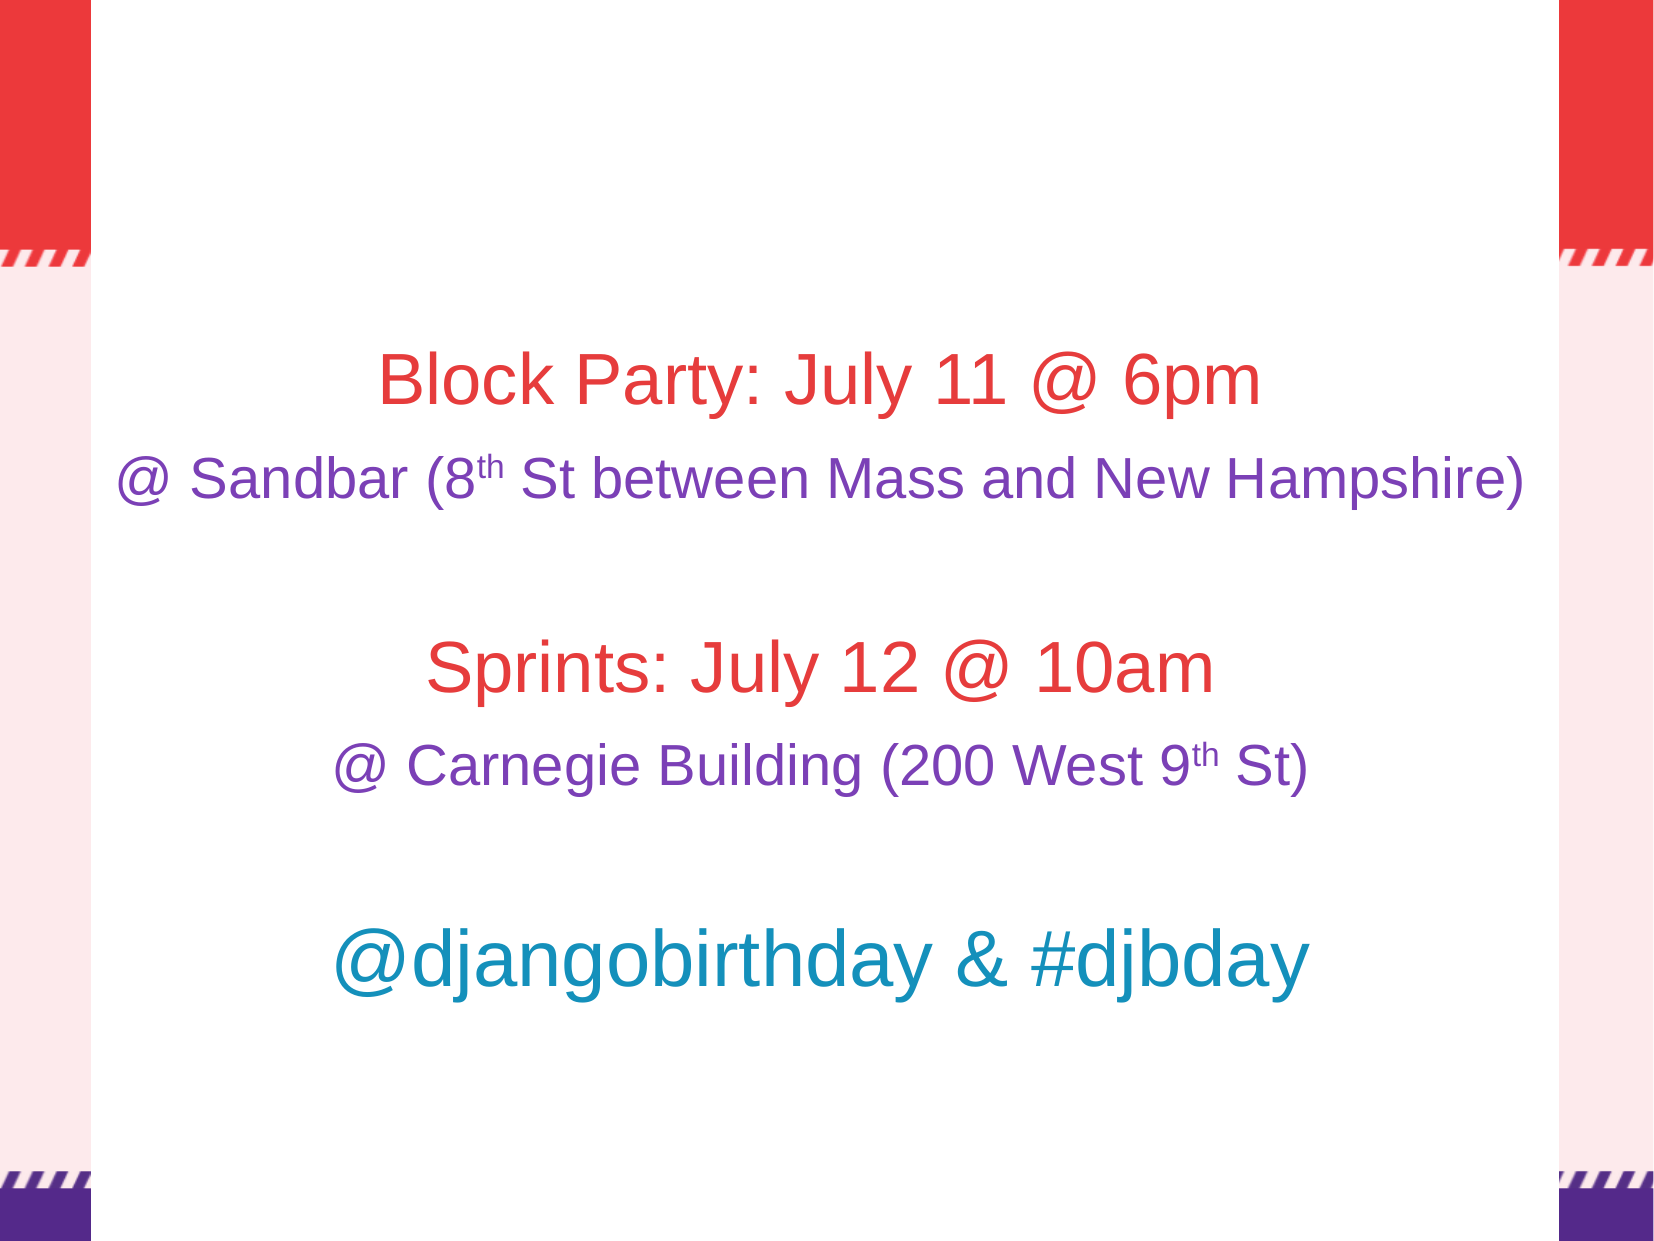

# Block Party: July 11 @ 6pm
@ Sandbar (8th St between Mass and New Hampshire)
Sprints: July 12 @ 10am
@ Carnegie Building (200 West 9th St)
@djangobirthday & #djbday